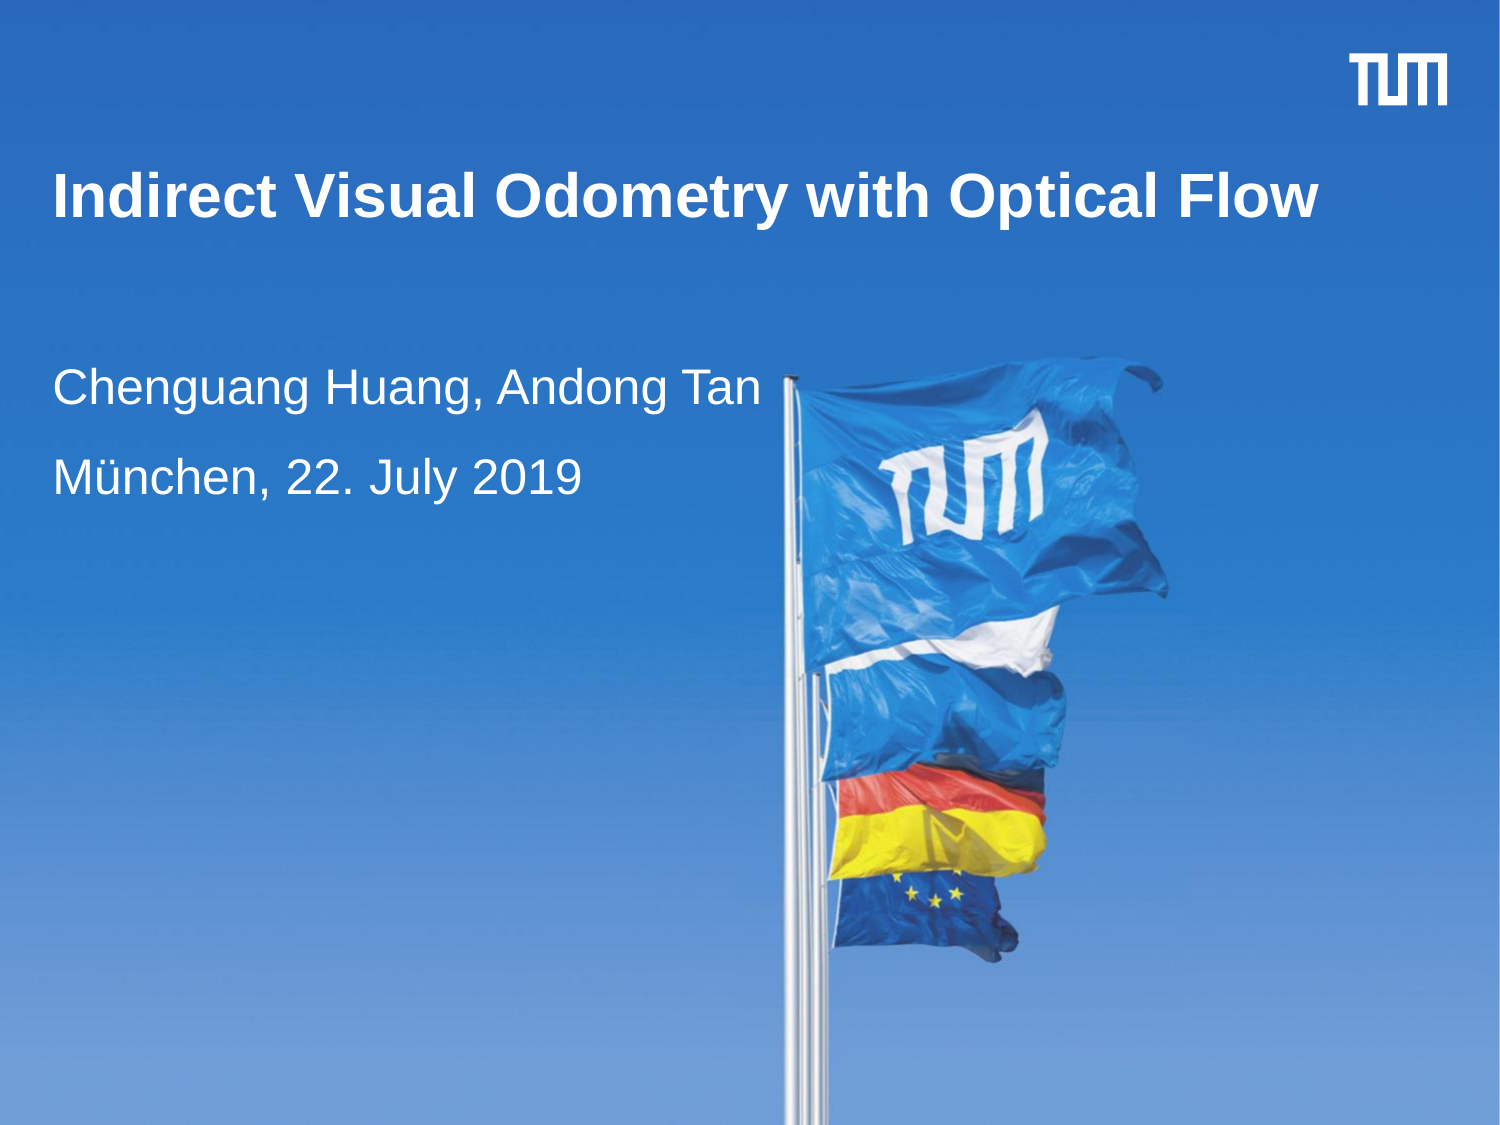

# Indirect Visual Odometry with Optical Flow
Chenguang Huang, Andong Tan
München, 22. July 2019